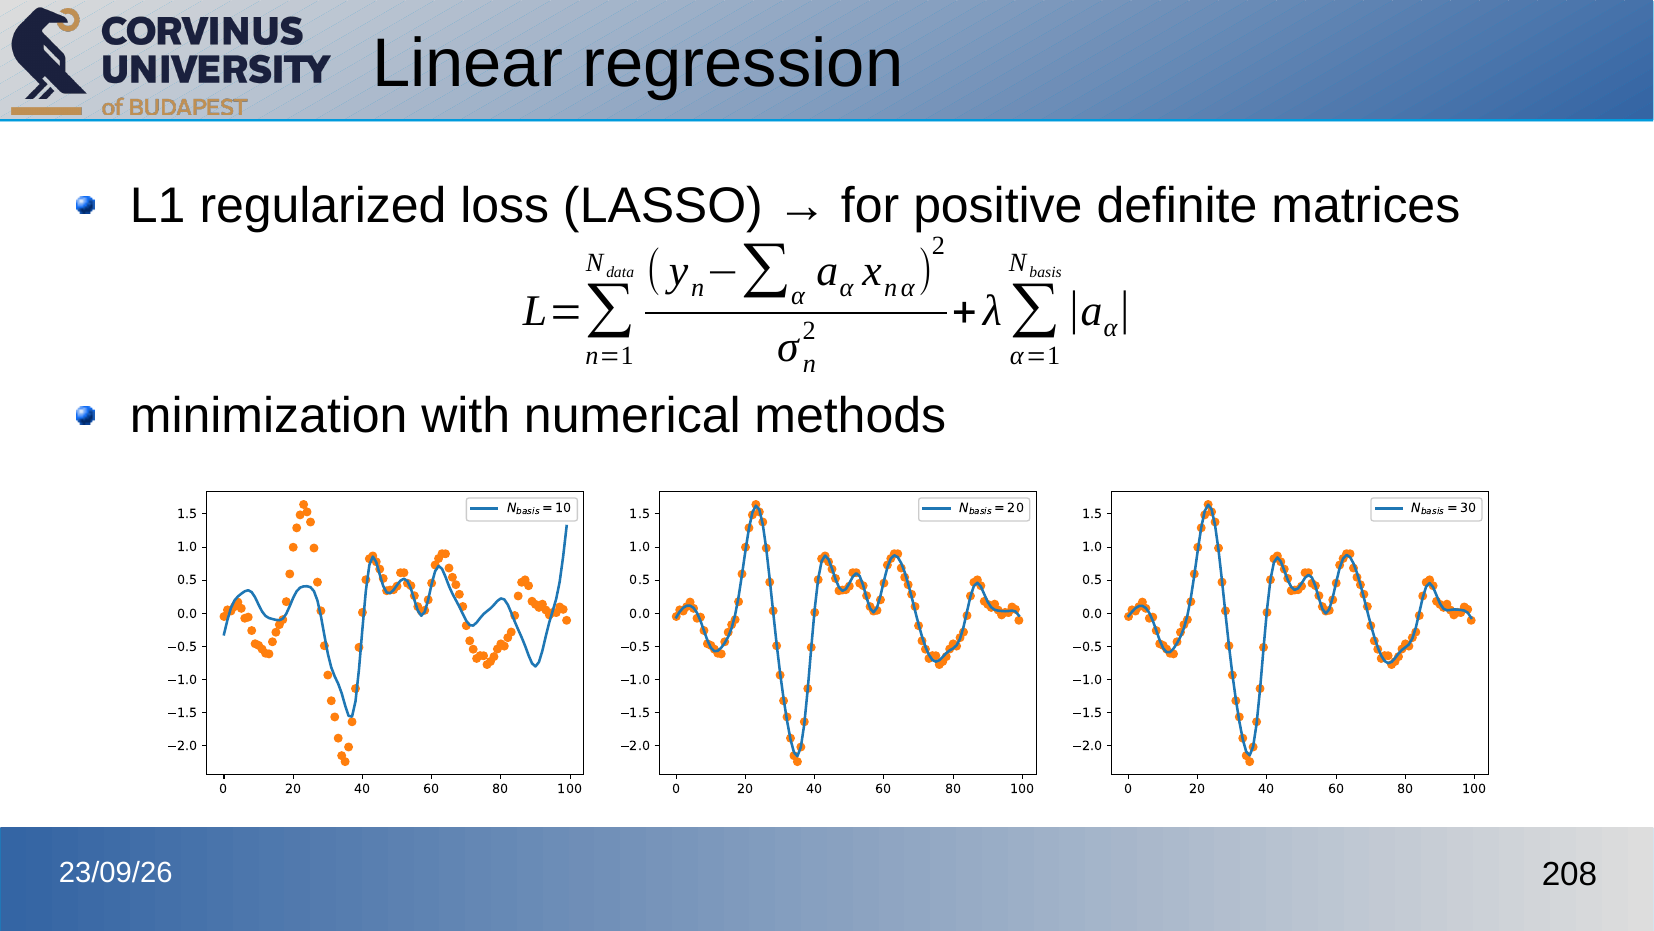

# Linear regression
L1 regularized loss (LASSO) → for positive definite matrices
minimization with numerical methods